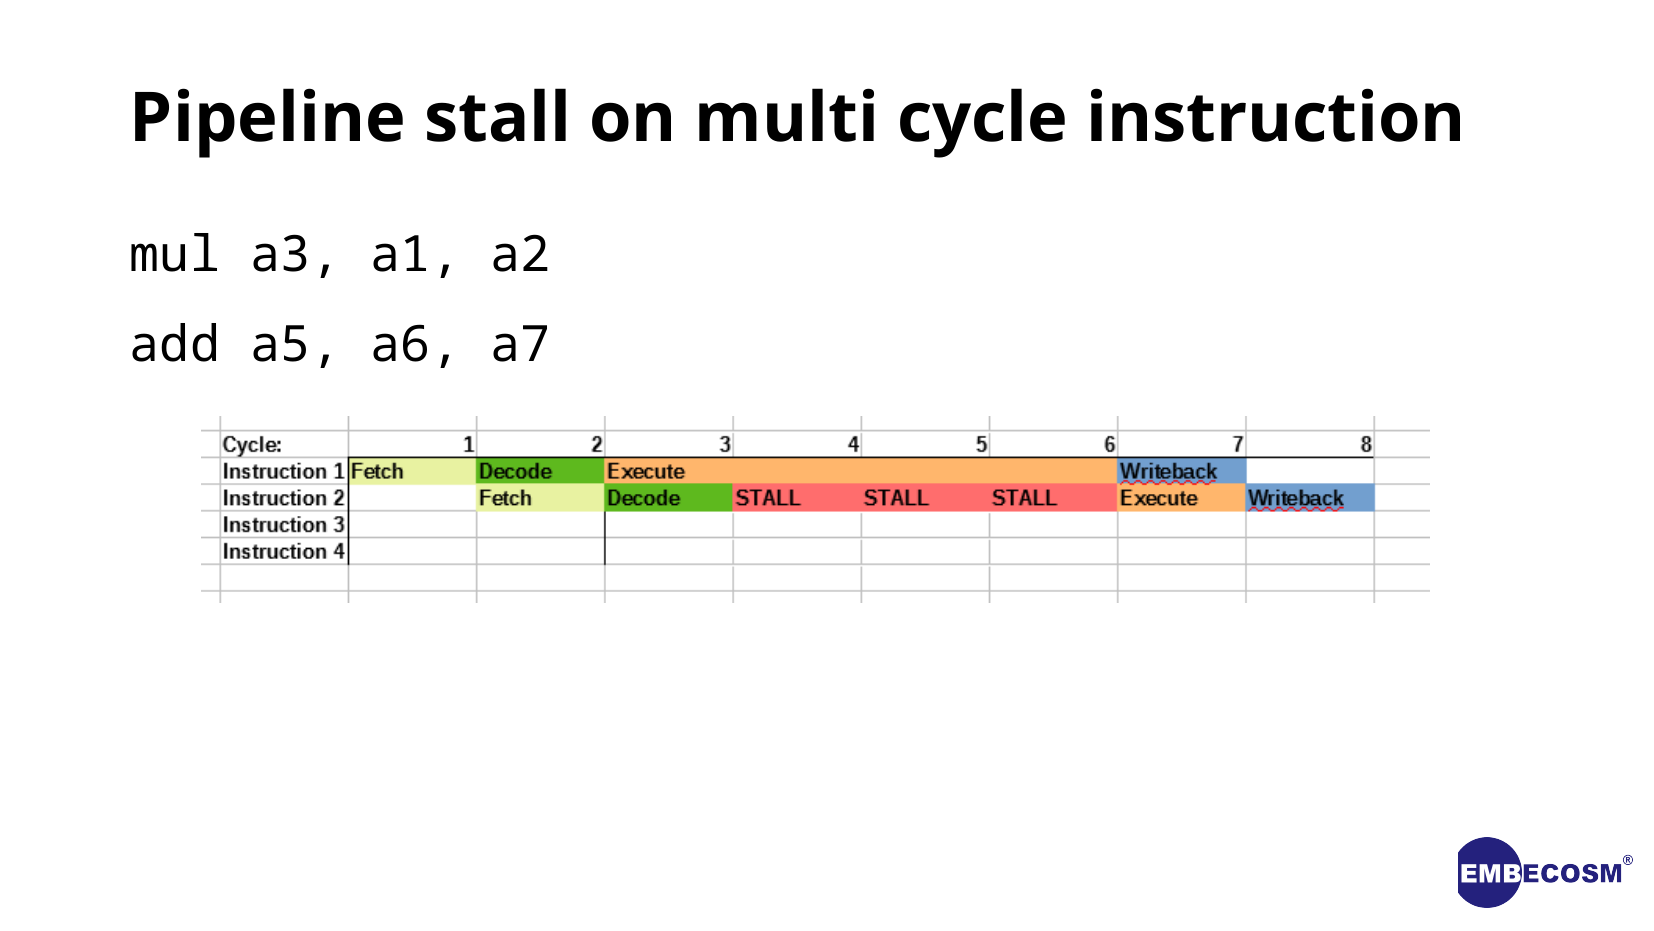

# Pipeline stall on multi cycle instruction
mul a3, a1, a2
add a5, a6, a7